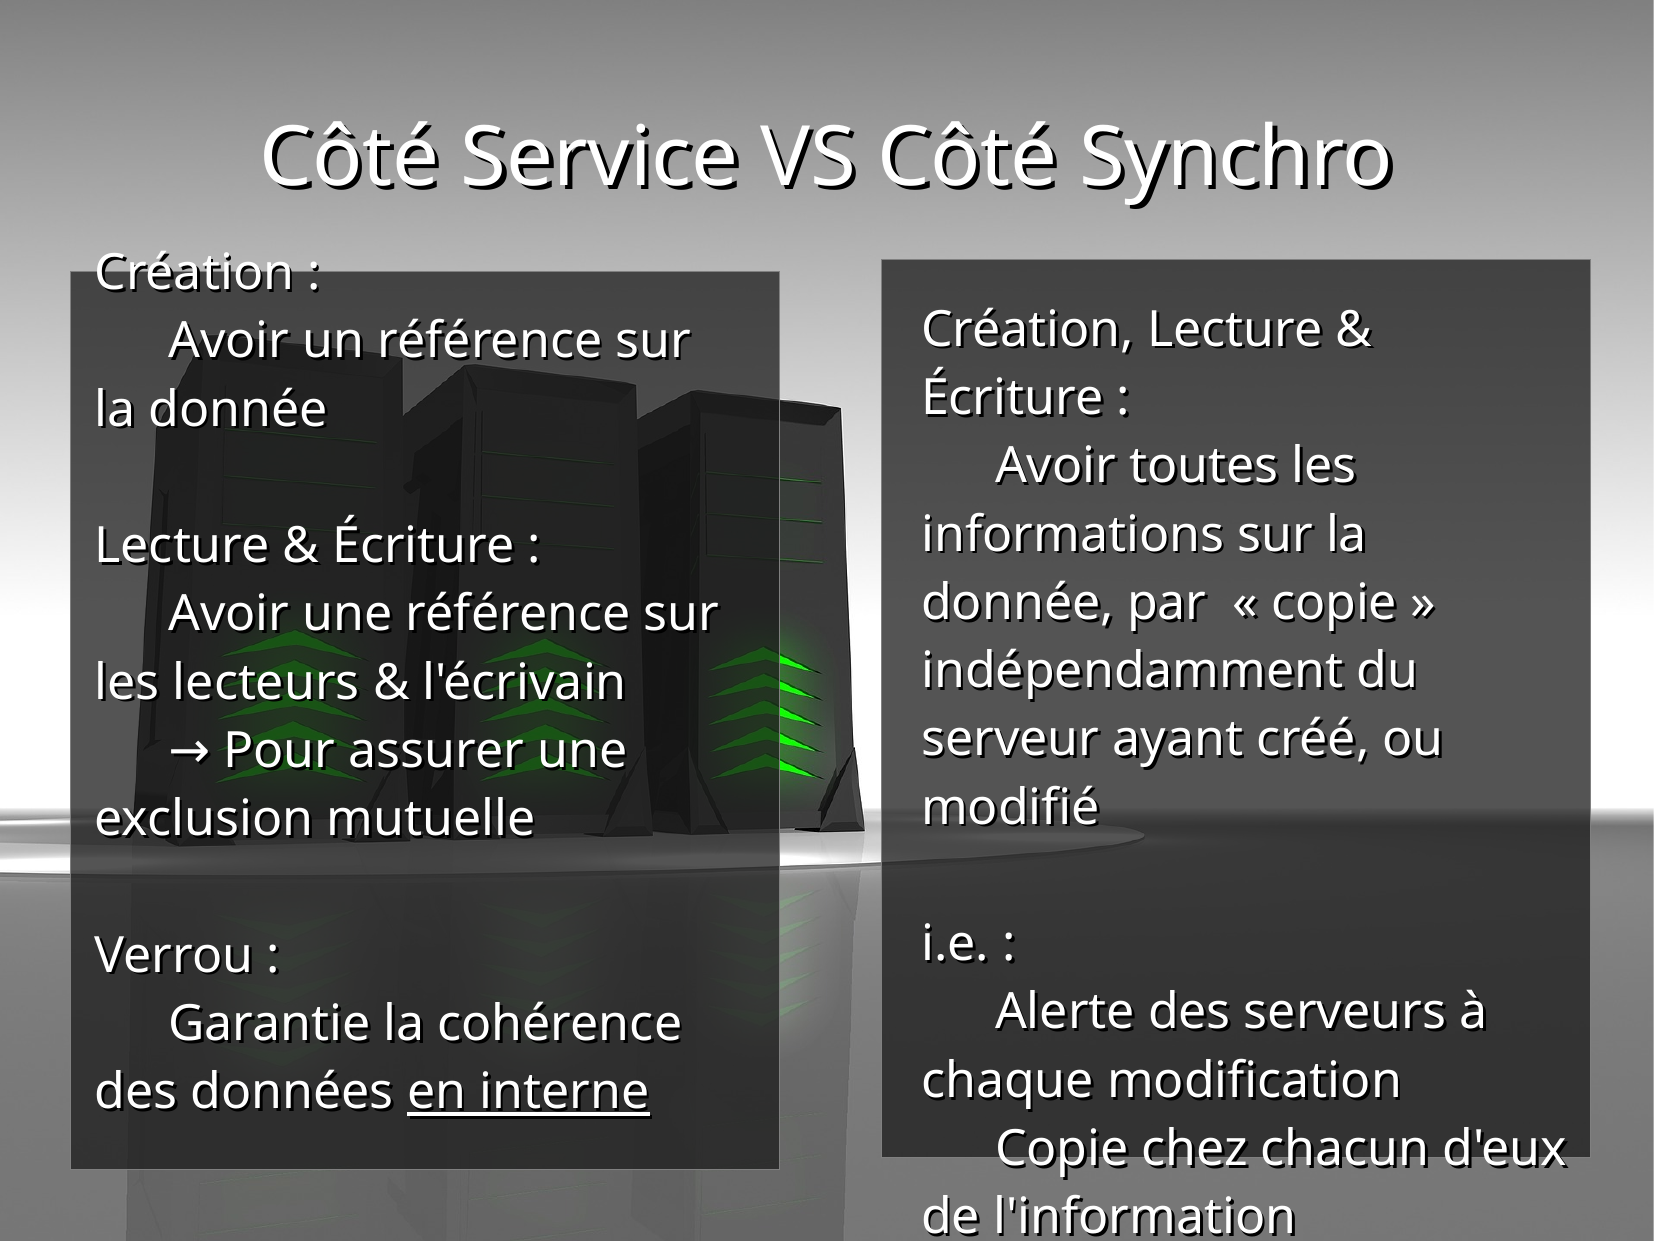

# Côté Service VS Côté Synchro
Création :
	Avoir un référence sur la donnée
Lecture & Écriture :
	Avoir une référence sur les lecteurs & l'écrivain
	→ Pour assurer une exclusion mutuelle
Verrou :
	Garantie la cohérence des données en interne
Création, Lecture & Écriture :
	Avoir toutes les informations sur la donnée, par « copie » indépendamment du serveur ayant créé, ou modifié
i.e. :
	Alerte des serveurs à chaque modification
	Copie chez chacun d'eux de l'information
	Poursuite du traitement avant de répondre